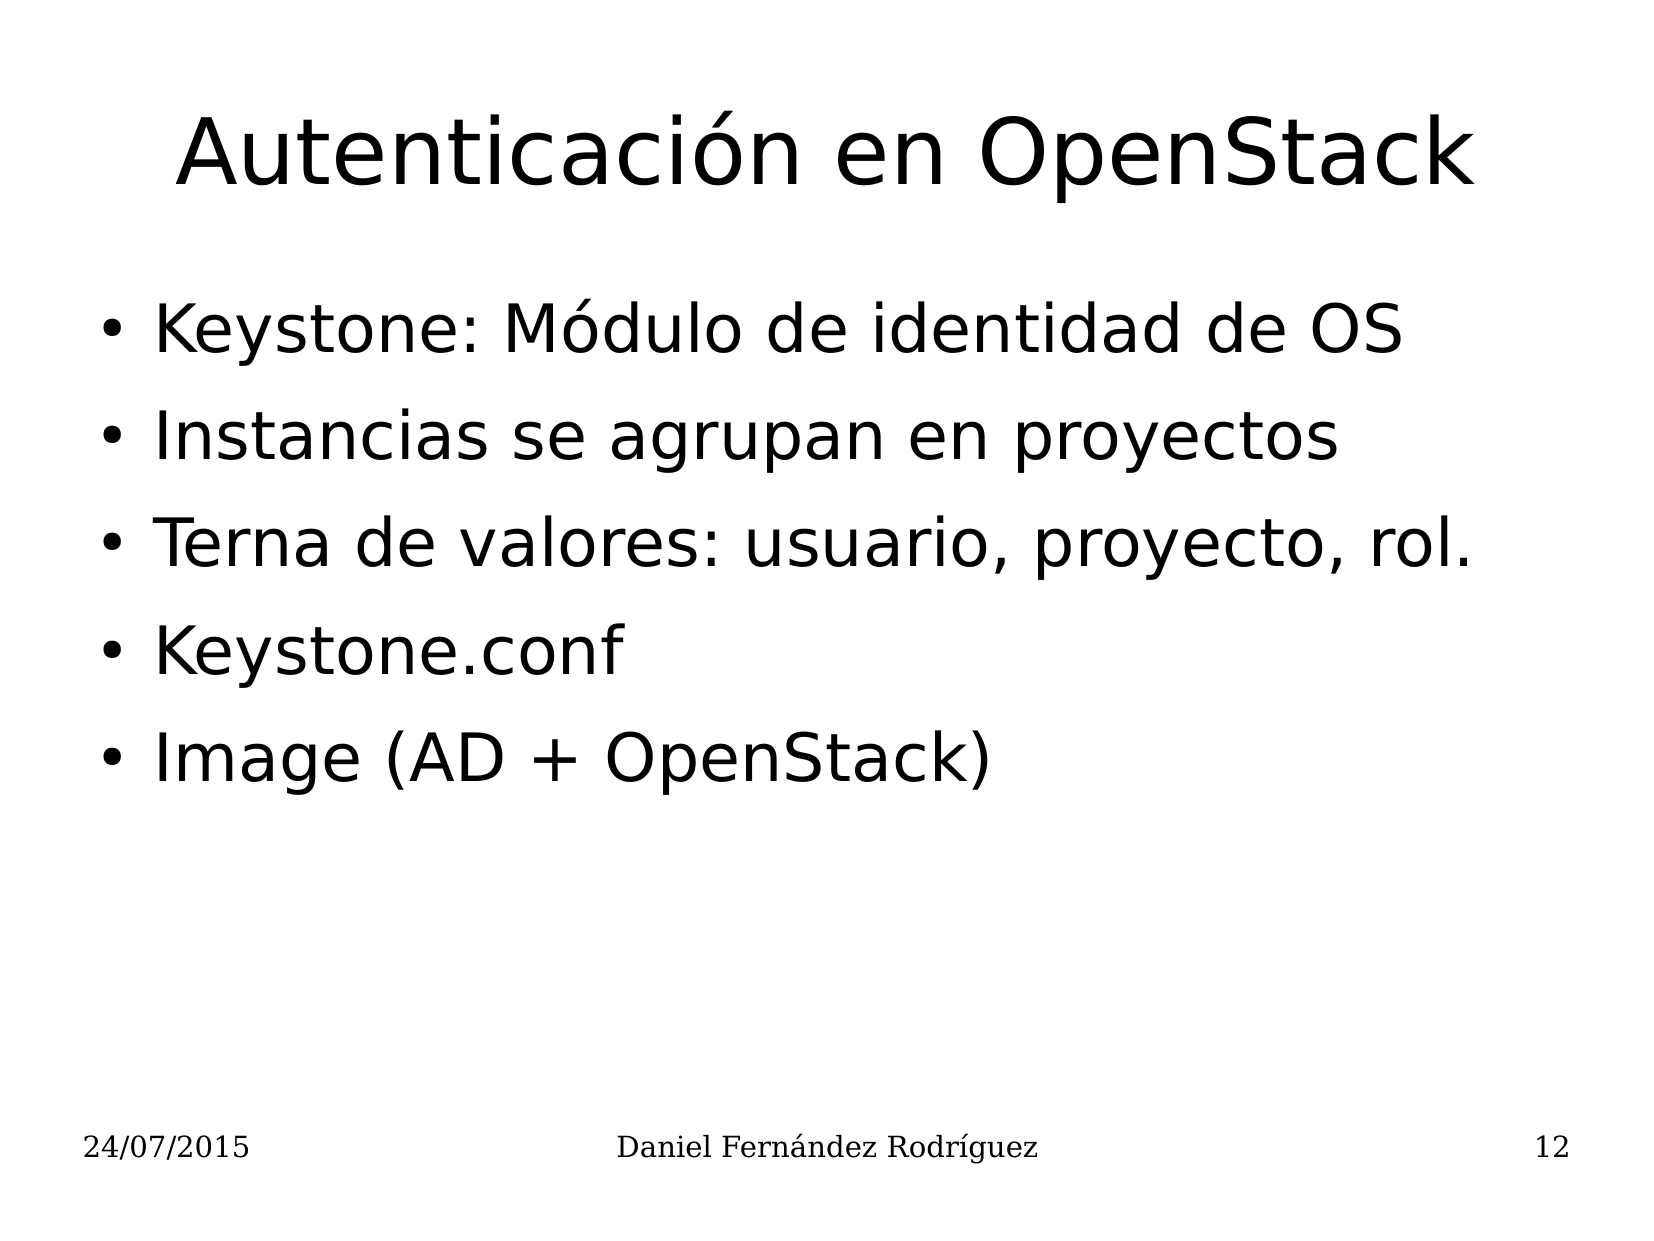

# Autenticación en OpenStack
Keystone: Módulo de identidad de OS
Instancias se agrupan en proyectos
Terna de valores: usuario, proyecto, rol.
Keystone.conf
Image (AD + OpenStack)
24/07/2015
Daniel Fernández Rodríguez
12